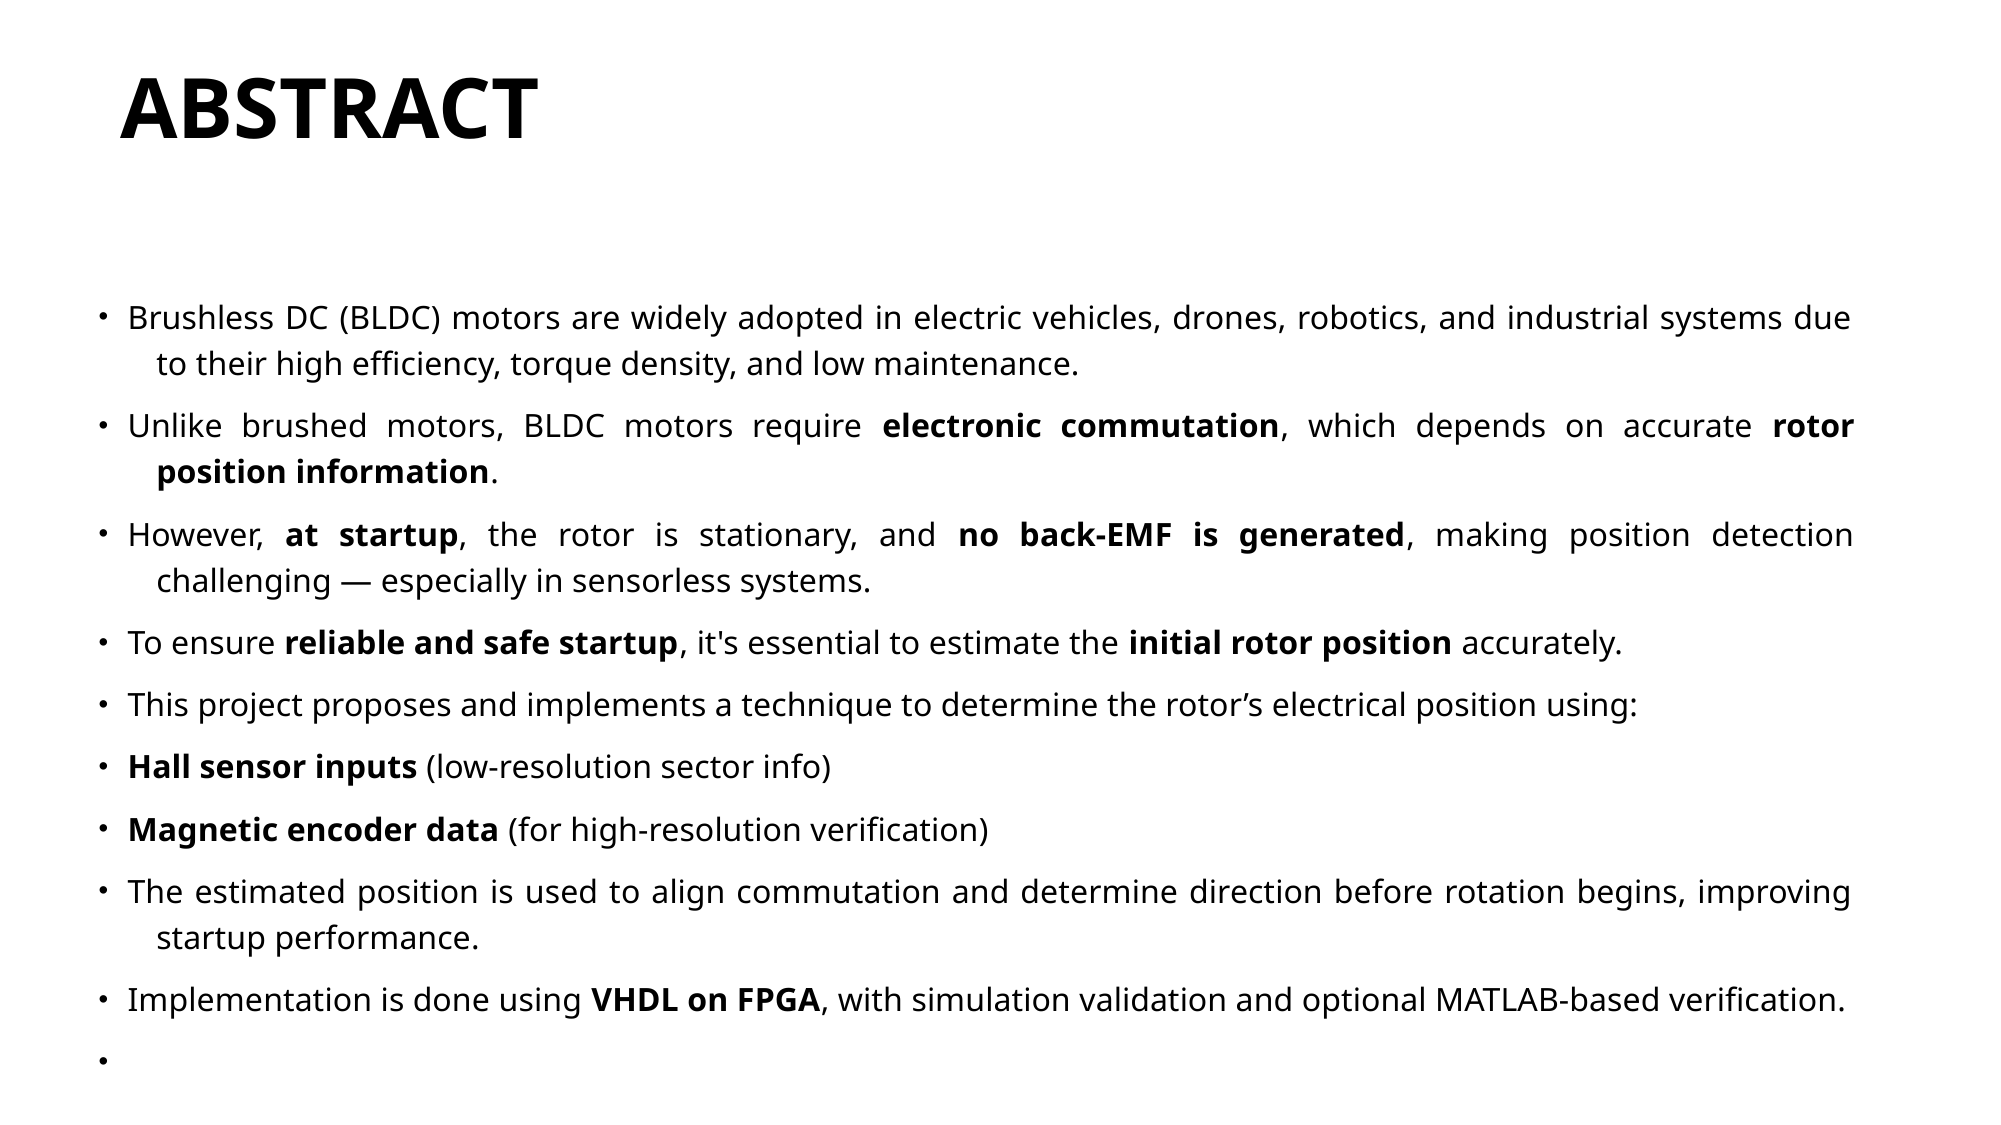

# ABSTRACT
Brushless DC (BLDC) motors are widely adopted in electric vehicles, drones, robotics, and industrial systems due to their high efficiency, torque density, and low maintenance.
Unlike brushed motors, BLDC motors require electronic commutation, which depends on accurate rotor position information.
However, at startup, the rotor is stationary, and no back-EMF is generated, making position detection challenging — especially in sensorless systems.
To ensure reliable and safe startup, it's essential to estimate the initial rotor position accurately.
This project proposes and implements a technique to determine the rotor’s electrical position using:
Hall sensor inputs (low-resolution sector info)
Magnetic encoder data (for high-resolution verification)
The estimated position is used to align commutation and determine direction before rotation begins, improving startup performance.
Implementation is done using VHDL on FPGA, with simulation validation and optional MATLAB-based verification.